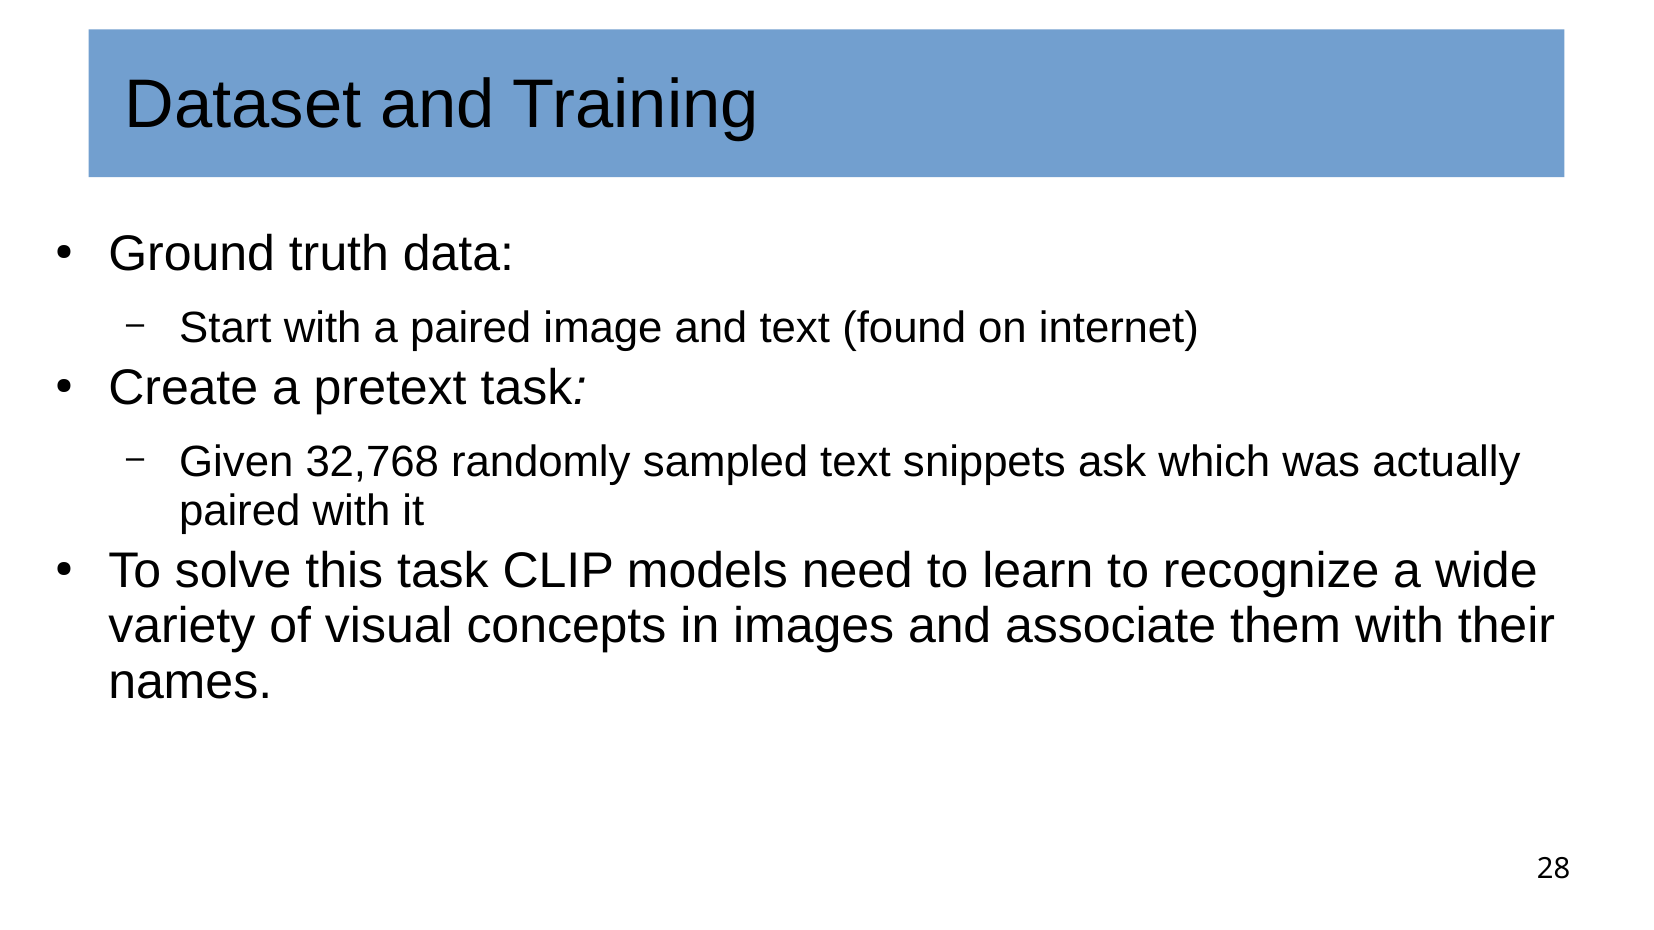

# Dataset and Training
Ground truth data:
Start with a paired image and text (found on internet)
Create a pretext task:
Given 32,768 randomly sampled text snippets ask which was actually paired with it
To solve this task CLIP models need to learn to recognize a wide variety of visual concepts in images and associate them with their names.
28